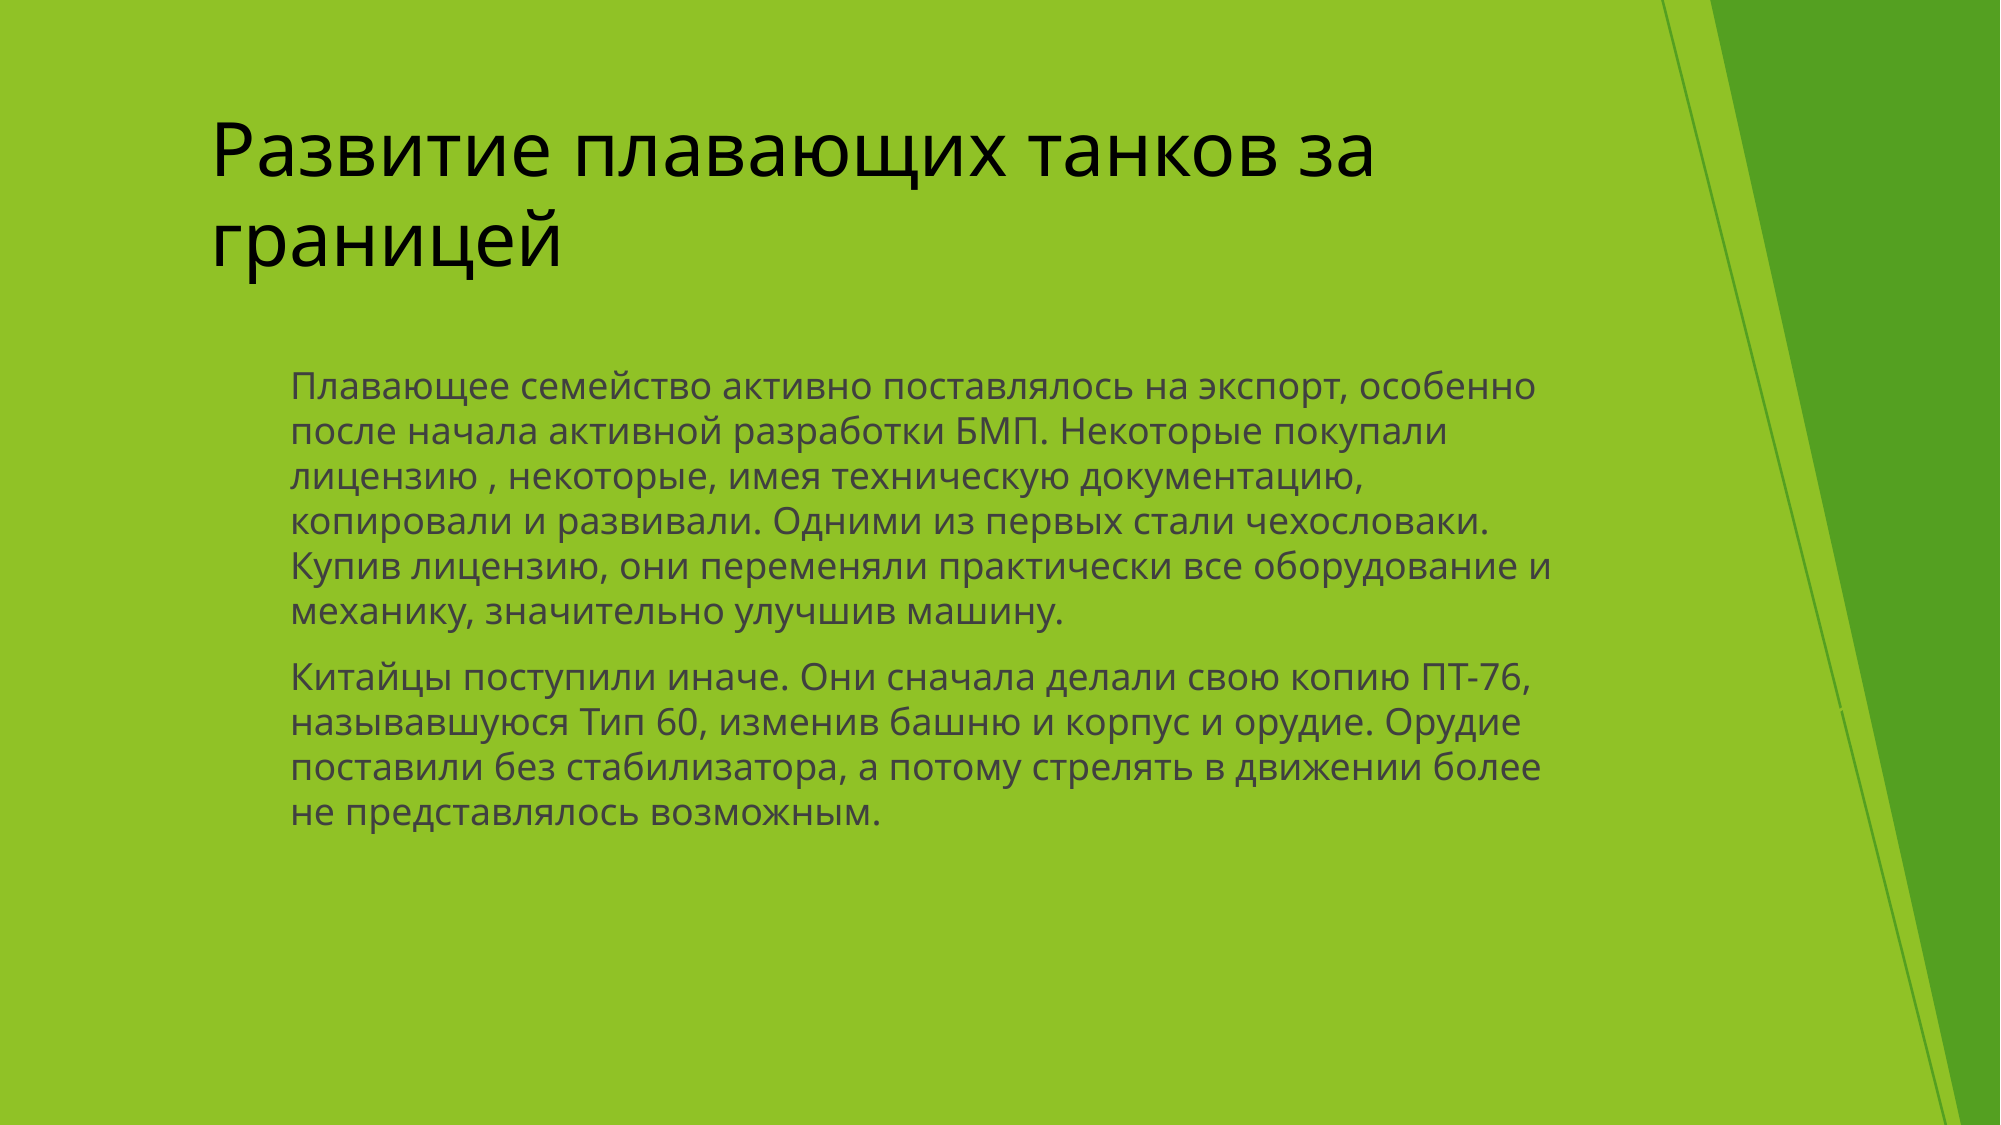

# Развитие плавающих танков за границей
Плавающее семейство активно поставлялось на экспорт, особенно после начала активной разработки БМП. Некоторые покупали лицензию , некоторые, имея техническую документацию, копировали и развивали. Одними из первых стали чехословаки. Купив лицензию, они переменяли практически все оборудование и механику, значительно улучшив машину.
Китайцы поступили иначе. Они сначала делали свою копию ПТ-76, называвшуюся Тип 60, изменив башню и корпус и орудие. Орудие поставили без стабилизатора, а потому стрелять в движении более не представлялось возможным.